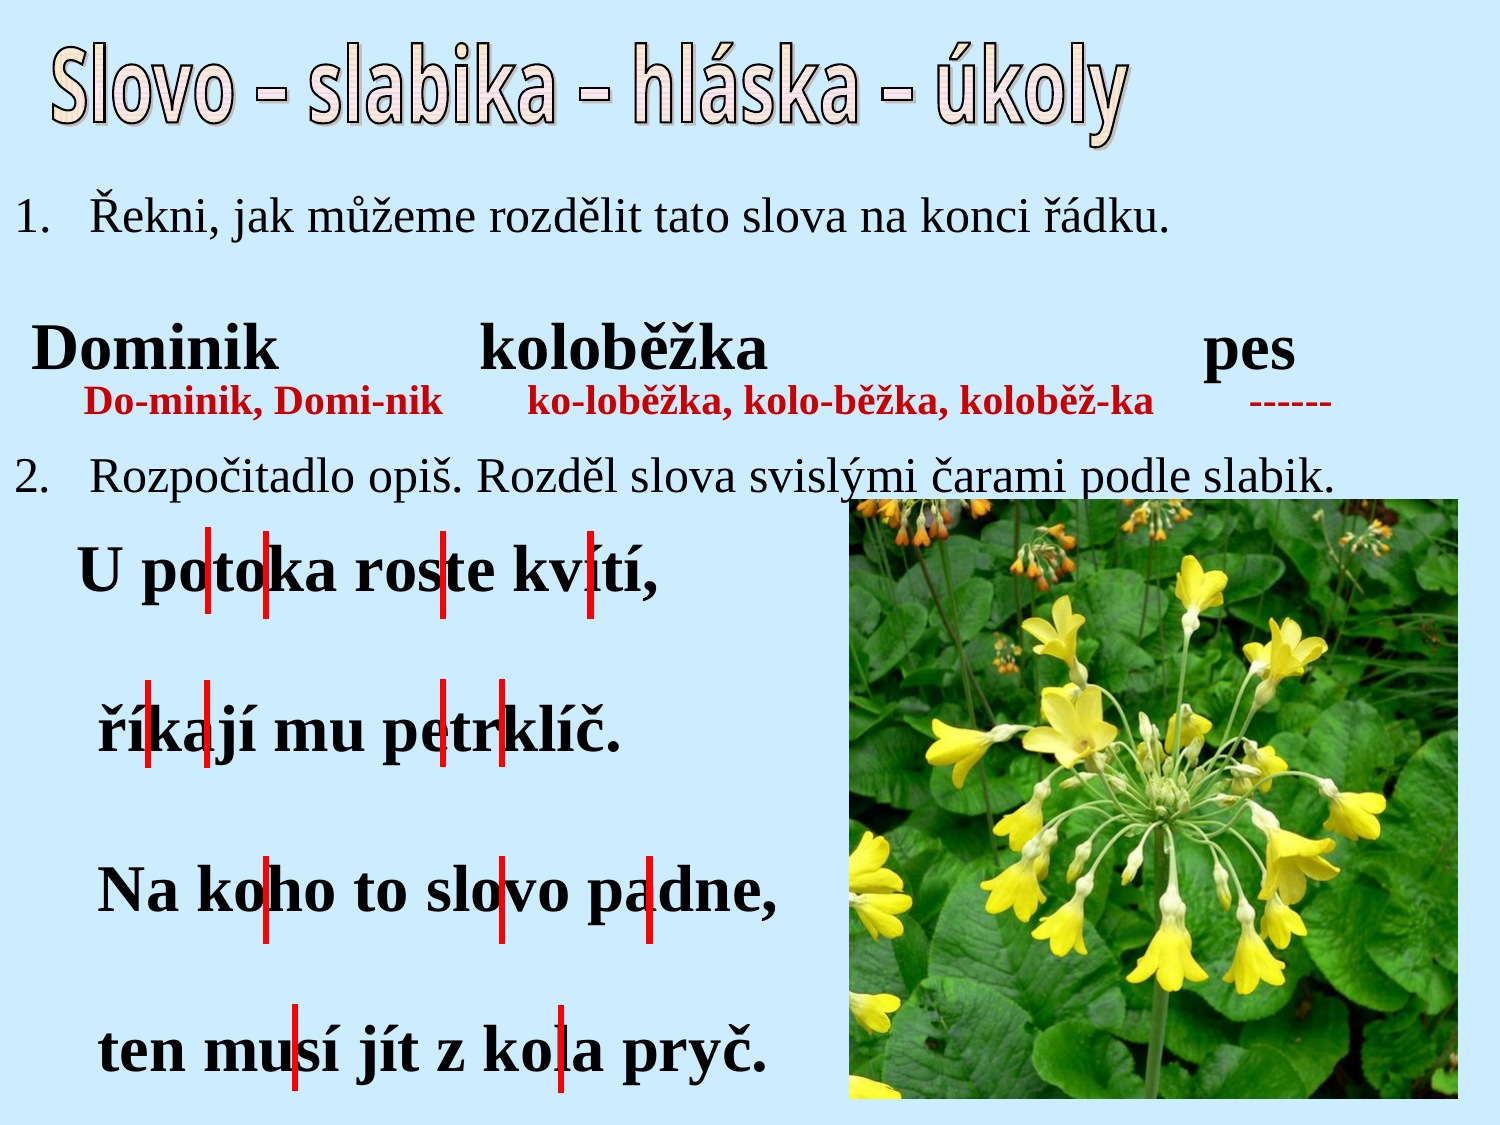

Slovo – slabika – hláska – úkoly
Řekni, jak můžeme rozdělit tato slova na konci řádku.
 Dominik koloběžka pes
2.	Rozpočitadlo opiš. Rozděl slova svislými čarami podle slabik.
 U potoka roste kvítí,
 říkají mu petrklíč.
 Na koho to slovo padne,
 ten musí jít z kola pryč.
Do-minik, Domi-nik ko-loběžka, kolo-běžka, koloběž-ka ------